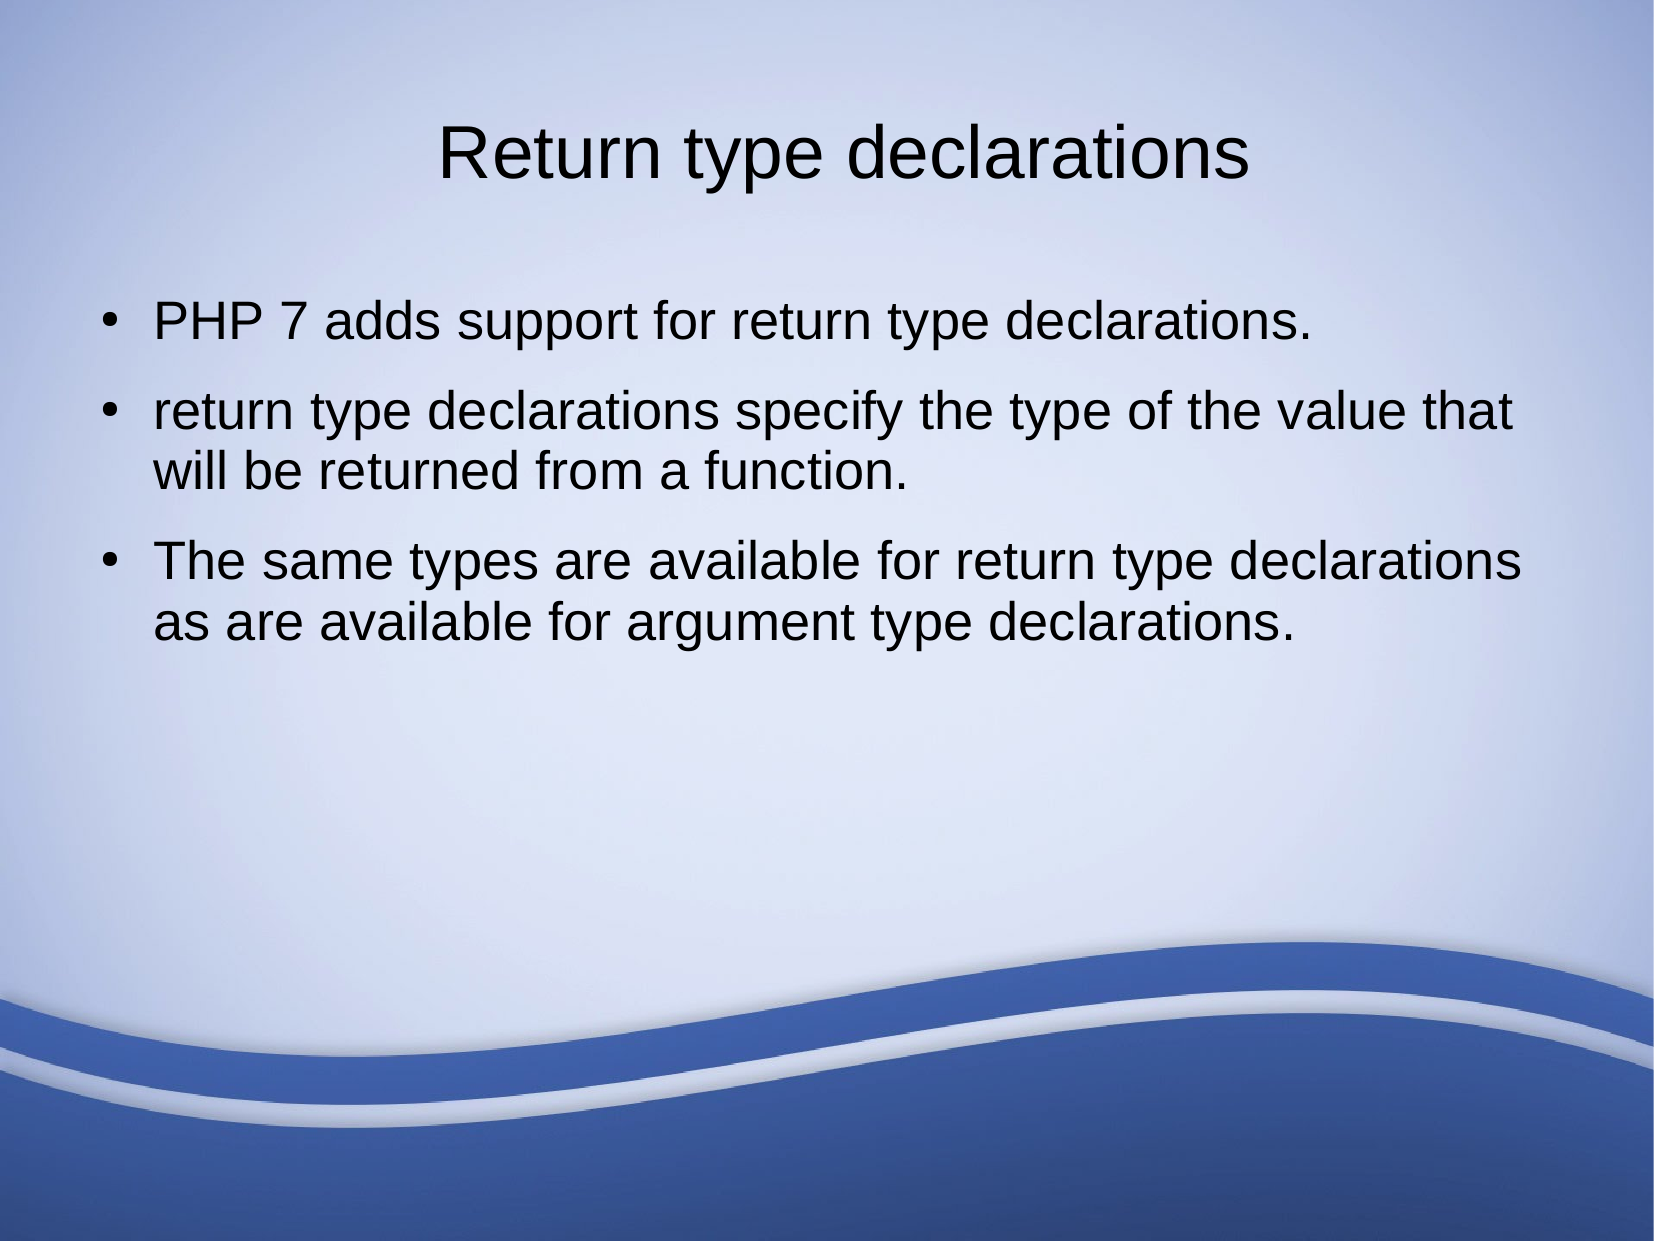

# Return type declarations
PHP 7 adds support for return type declarations.
return type declarations specify the type of the value that will be returned from a function.
The same types are available for return type declarations as are available for argument type declarations.